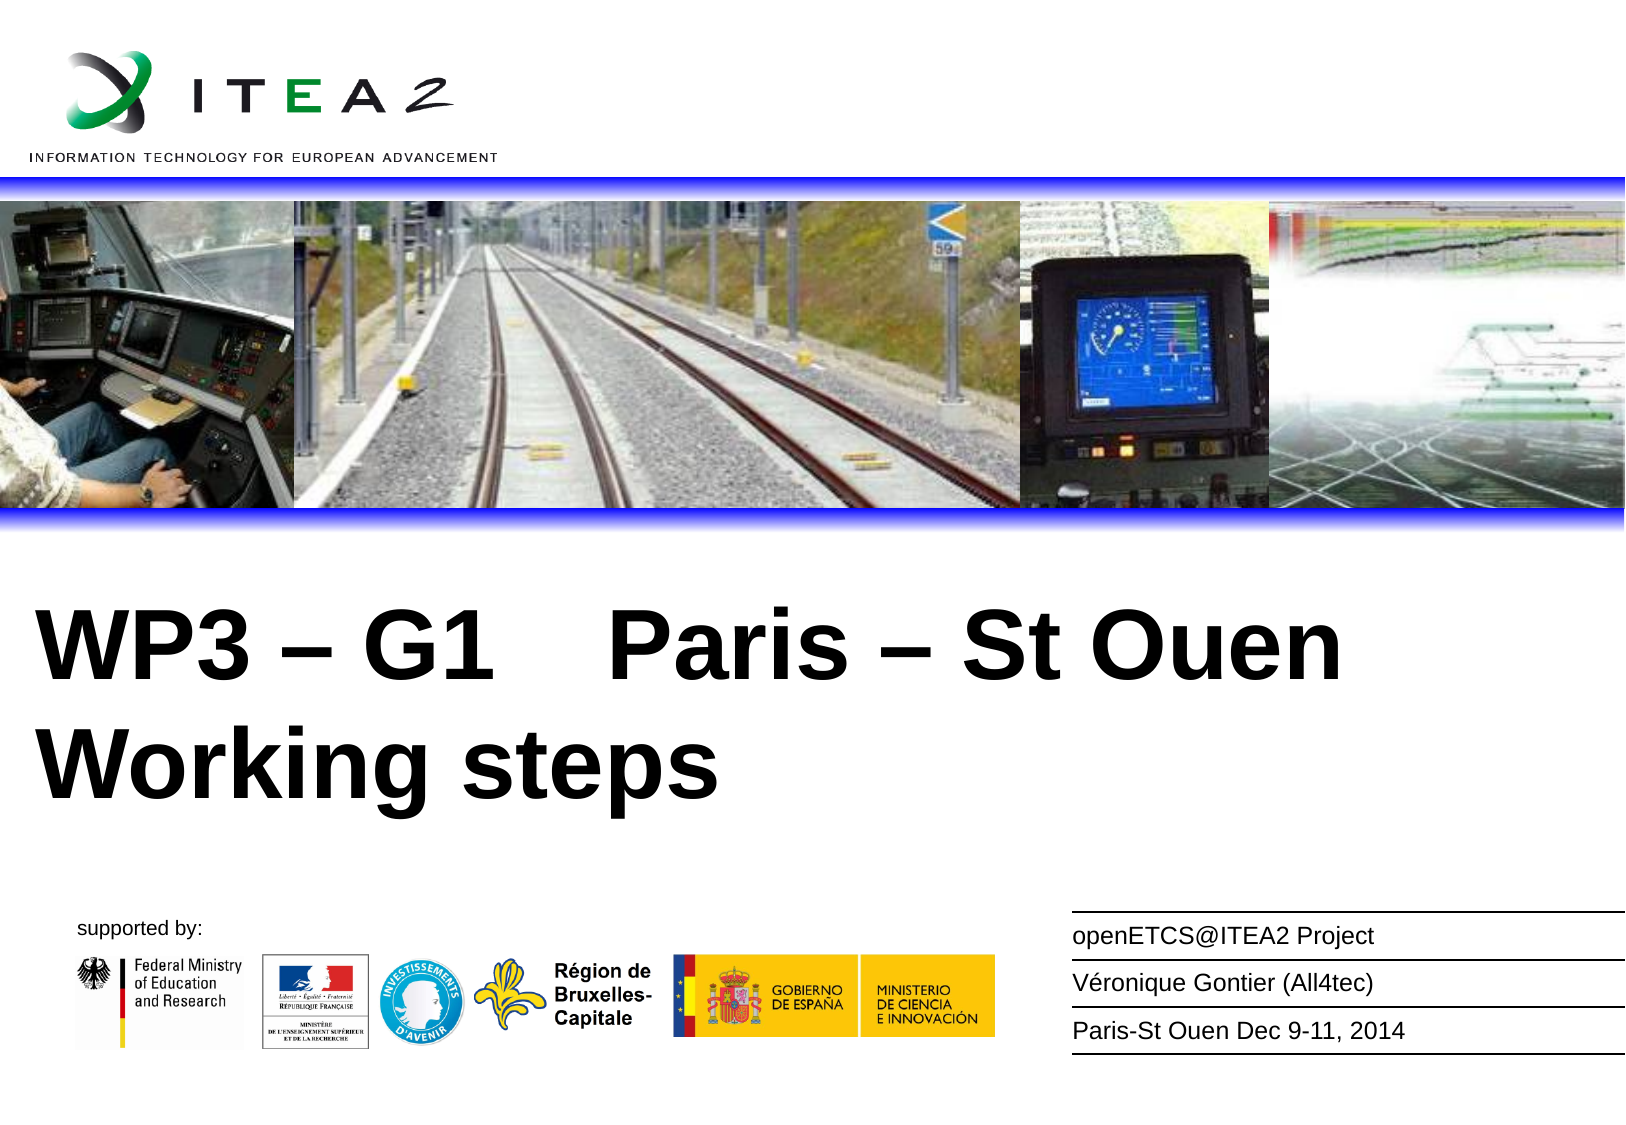

# WP3 – G1 Paris – St Ouen Working steps